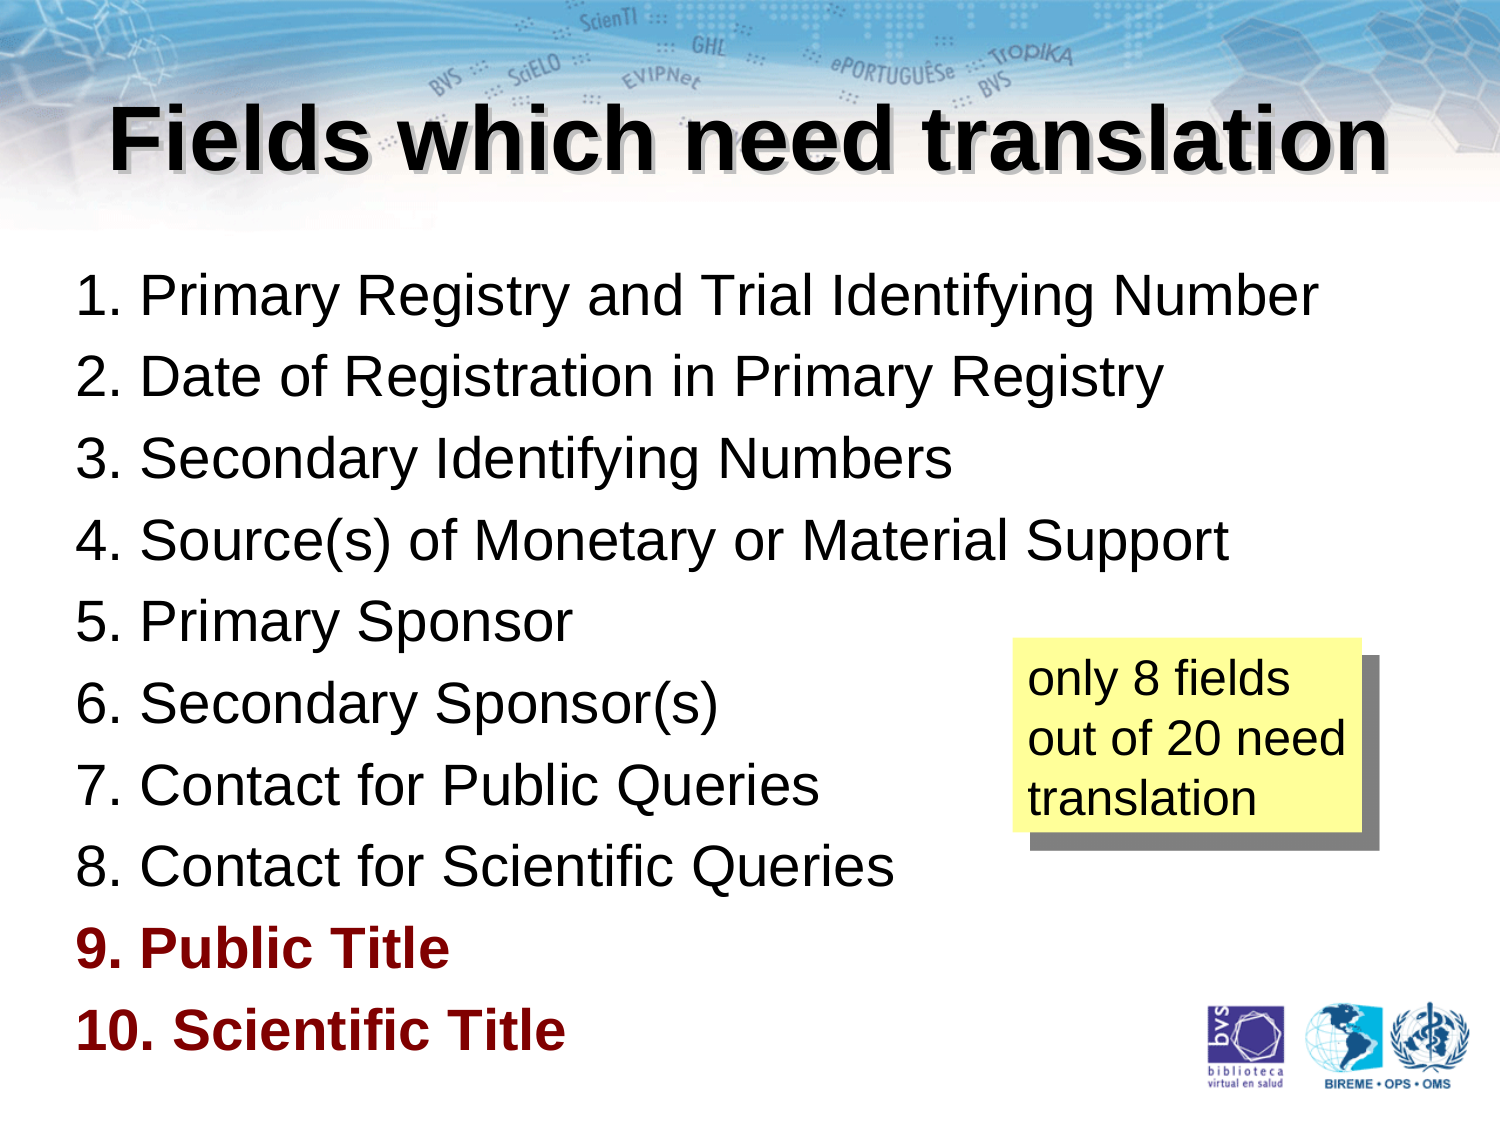

# Fields which need translation
1. Primary Registry and Trial Identifying Number
2. Date of Registration in Primary Registry
3. Secondary Identifying Numbers
4. Source(s) of Monetary or Material Support
5. Primary Sponsor
6. Secondary Sponsor(s)
7. Contact for Public Queries
8. Contact for Scientific Queries
9. Public Title
10. Scientific Title
only 8 fields
out of 20 need
translation